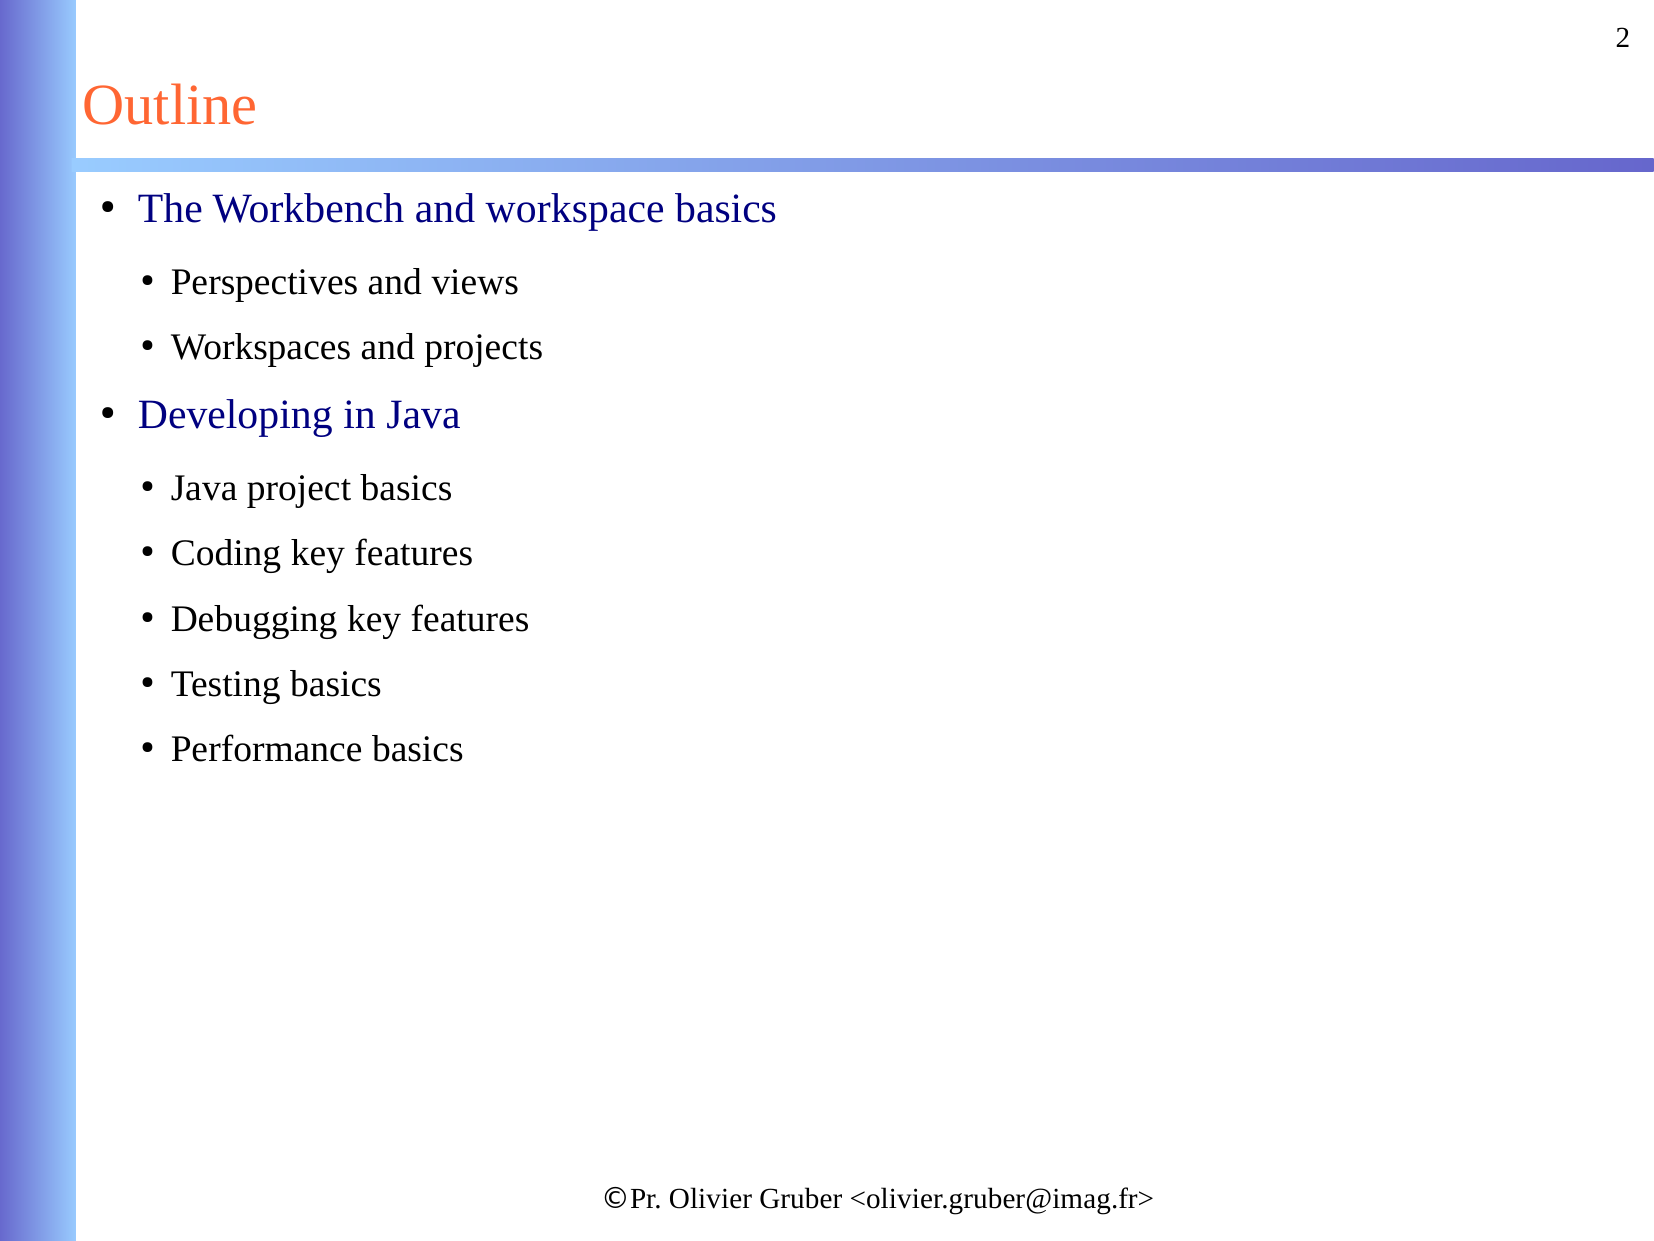

2
# Outline
The Workbench and workspace basics
Perspectives and views
Workspaces and projects
Developing in Java
Java project basics
Coding key features
Debugging key features
Testing basics
Performance basics